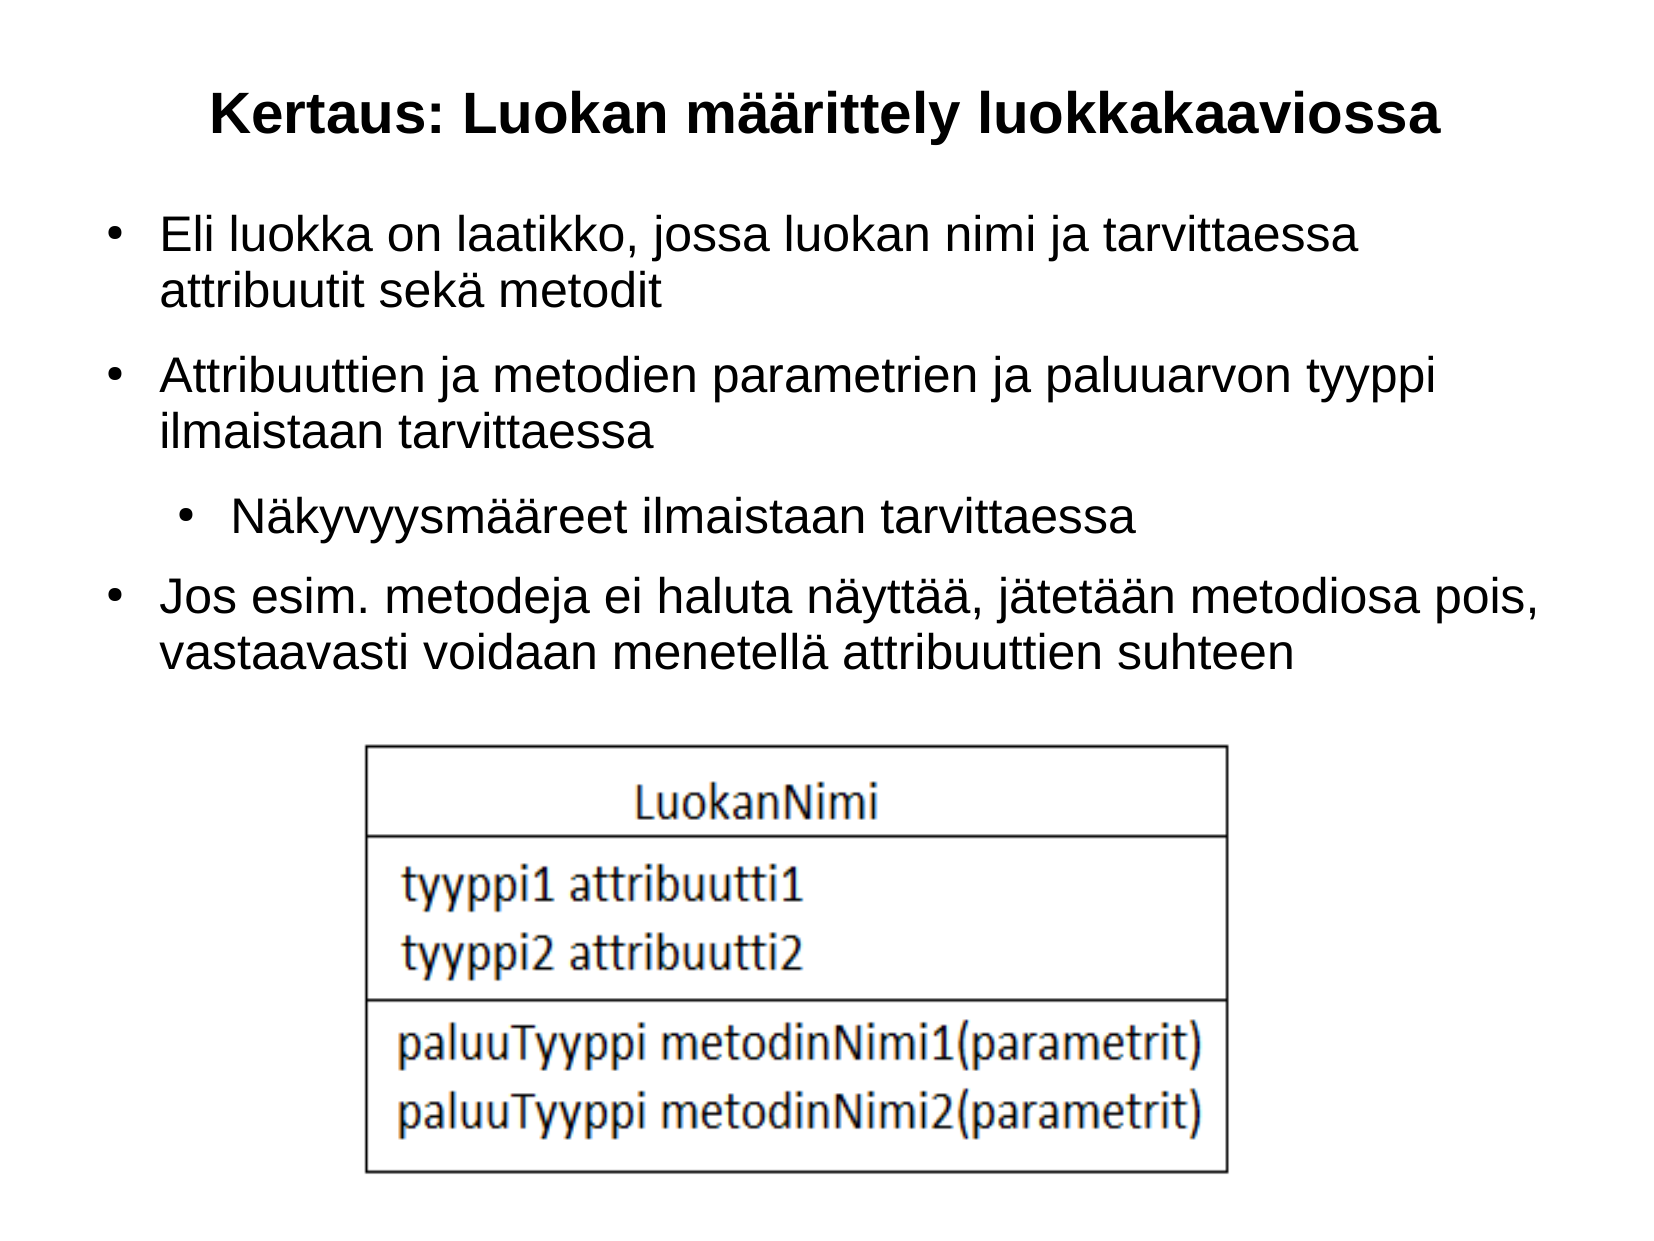

# Kertaus: Luokan määrittely luokkakaaviossa
Eli luokka on laatikko, jossa luokan nimi ja tarvittaessa attribuutit sekä metodit
Attribuuttien ja metodien parametrien ja paluuarvon tyyppi ilmaistaan tarvittaessa
Näkyvyysmääreet ilmaistaan tarvittaessa
Jos esim. metodeja ei haluta näyttää, jätetään metodiosa pois, vastaavasti voidaan menetellä attribuuttien suhteen